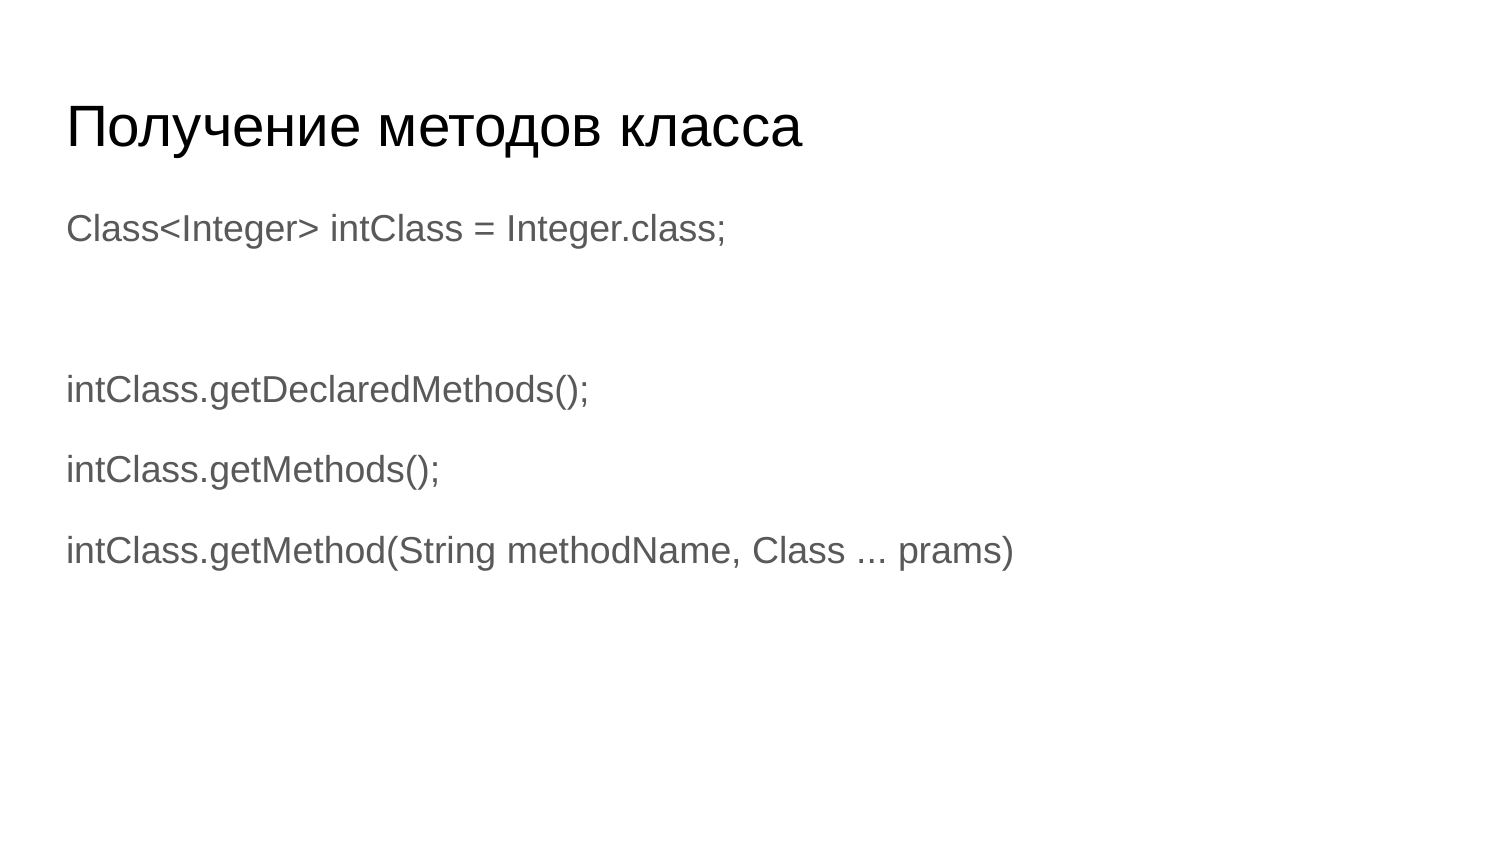

# Получение методов класса
Class<Integer> intClass = Integer.class;
intClass.getDeclaredMethods();
intClass.getMethods();
intClass.getMethod(String methodName, Class ... prams)